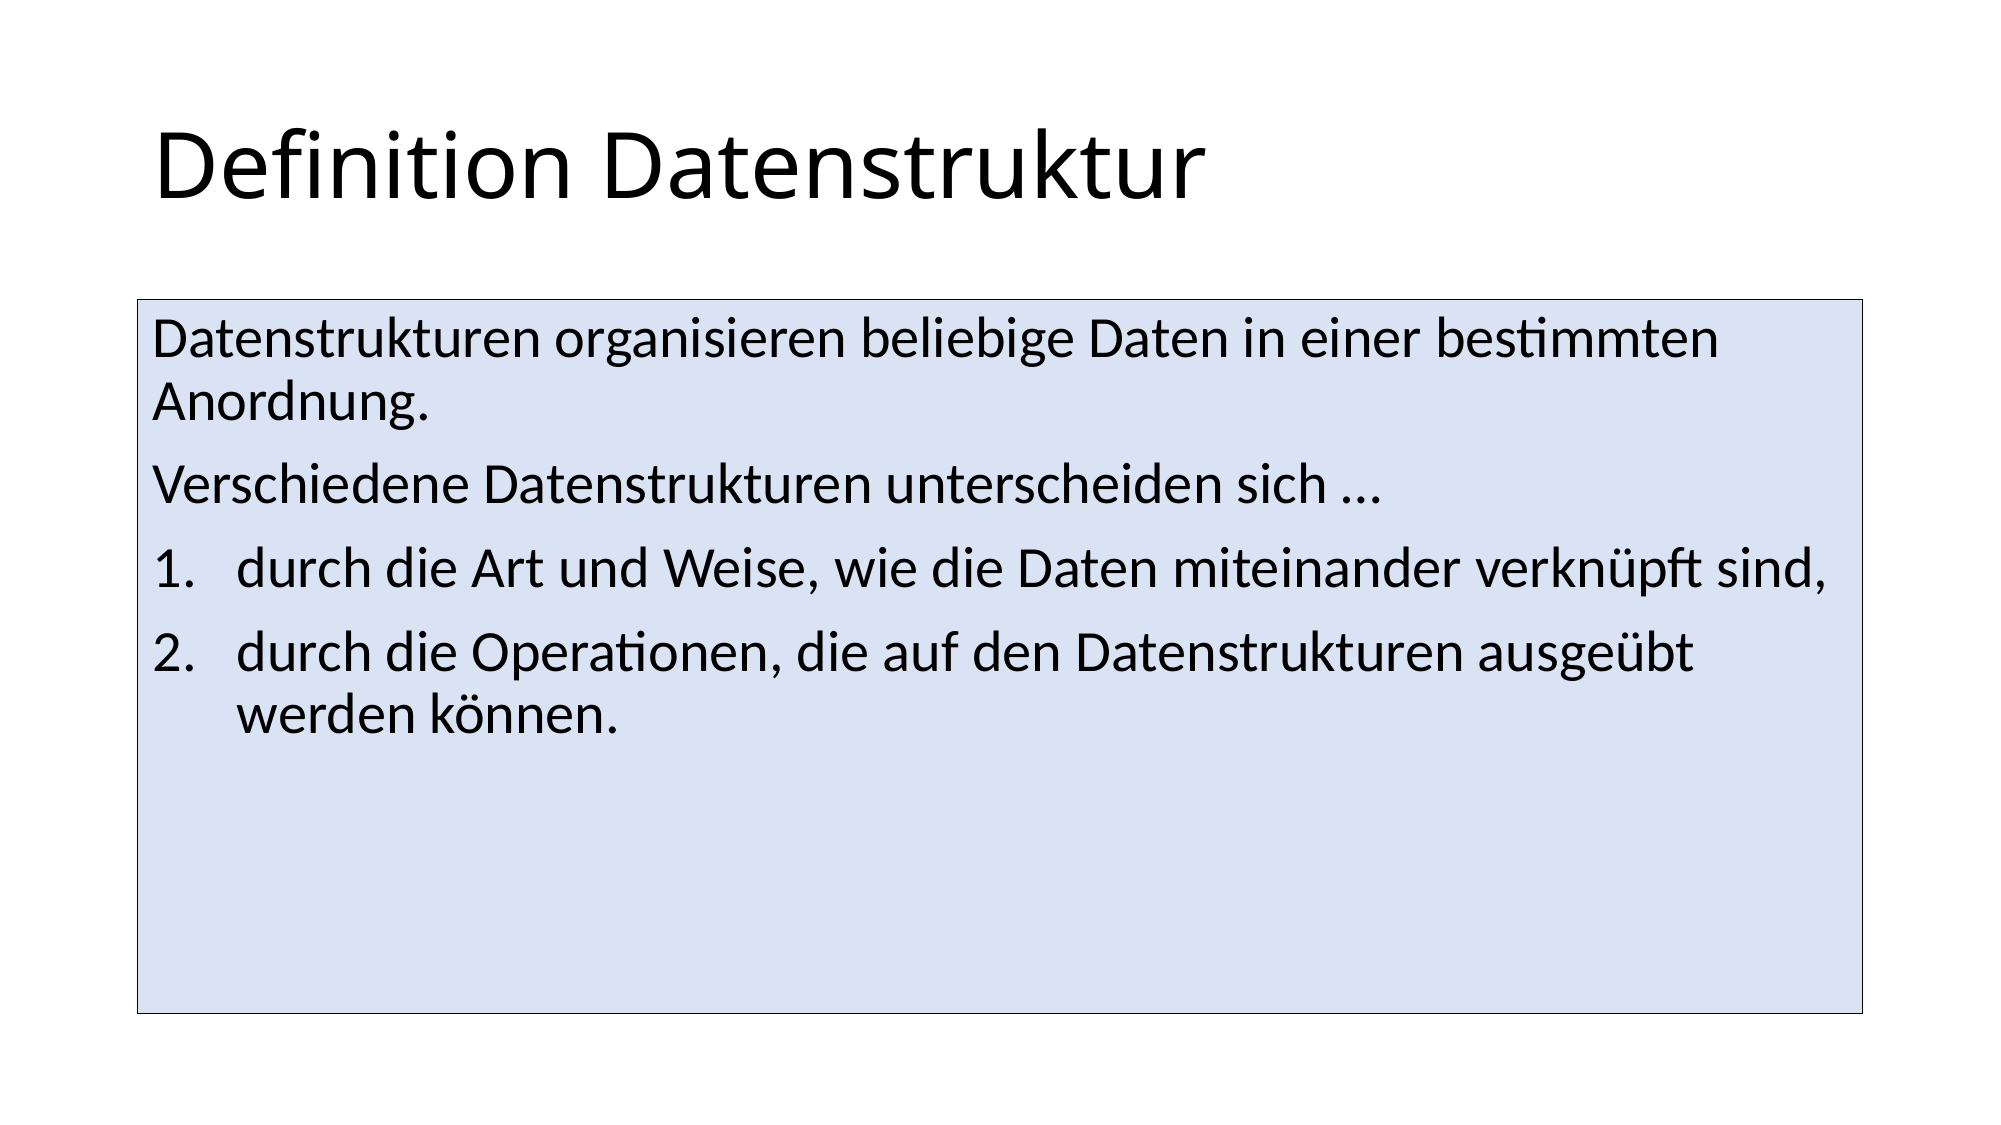

# Definition Datenstruktur
Datenstrukturen organisieren beliebige Daten in einer bestimmten Anordnung.
Verschiedene Datenstrukturen unterscheiden sich …
durch die Art und Weise, wie die Daten miteinander verknüpft sind,
durch die Operationen, die auf den Datenstrukturen ausgeübt werden können.